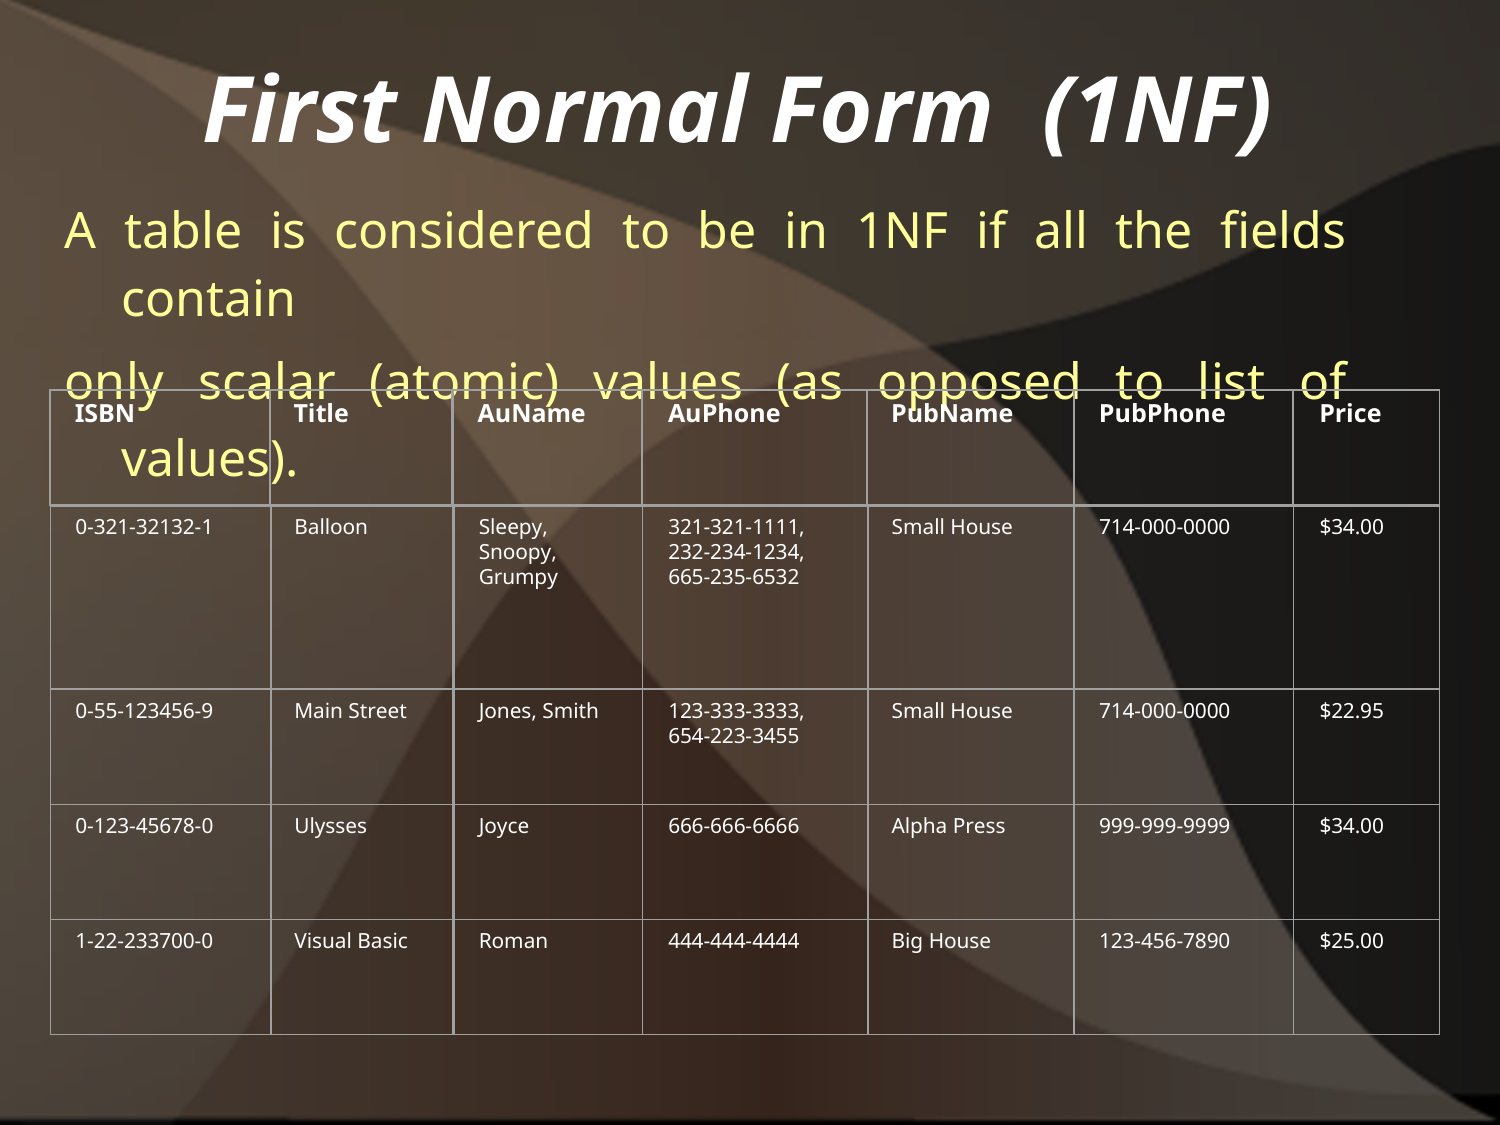

First Normal Form (1NF)
# A table is considered to be in 1NF if all the fields contain
only scalar (atomic) values (as opposed to list of values).
ISBN
Title
AuName
AuPhone
PubName
PubPhone
Price
0-321-32132-1
Balloon
Sleepy, Snoopy, Grumpy
321-321-1111, 232-234-1234, 665-235-6532
Small House
714-000-0000
$34.00
0-55-123456-9
Main Street
Jones, Smith
123-333-3333, 654-223-3455
Small House
714-000-0000
$22.95
0-123-45678-0
Ulysses
Joyce
666-666-6666
Alpha Press
999-999-9999
$34.00
1-22-233700-0
Visual Basic
Roman
444-444-4444
Big House
123-456-7890
$25.00